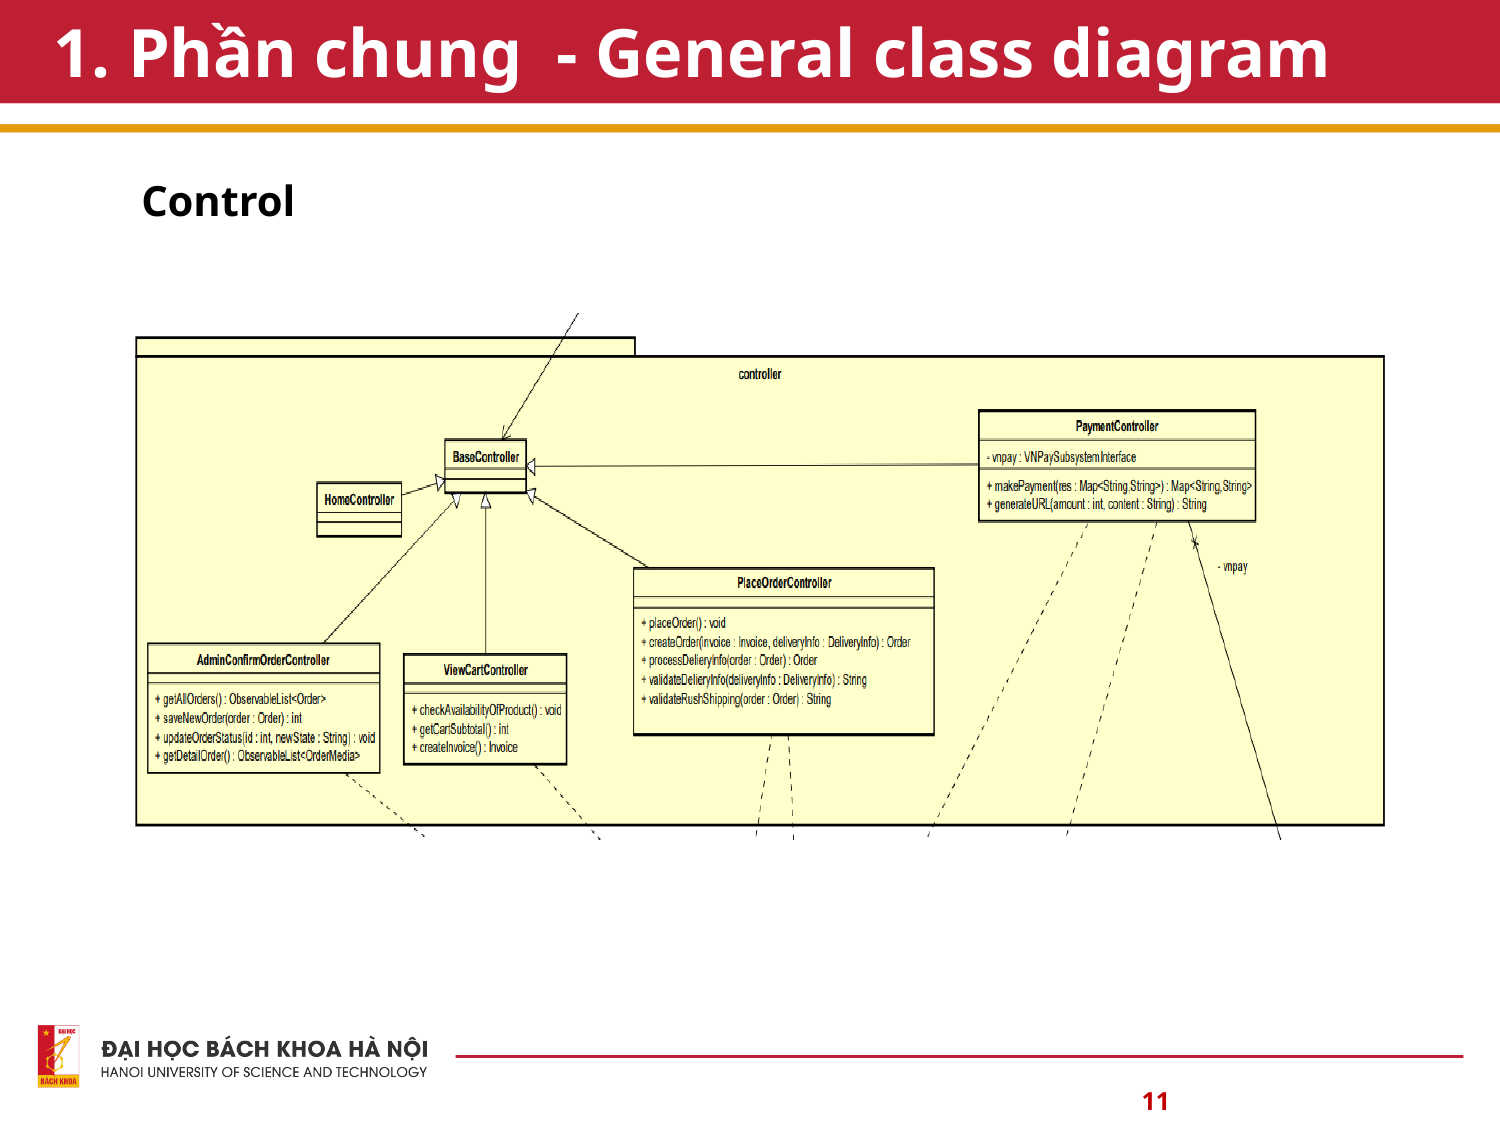

# 1. Phần chung - General class diagram
Control
9